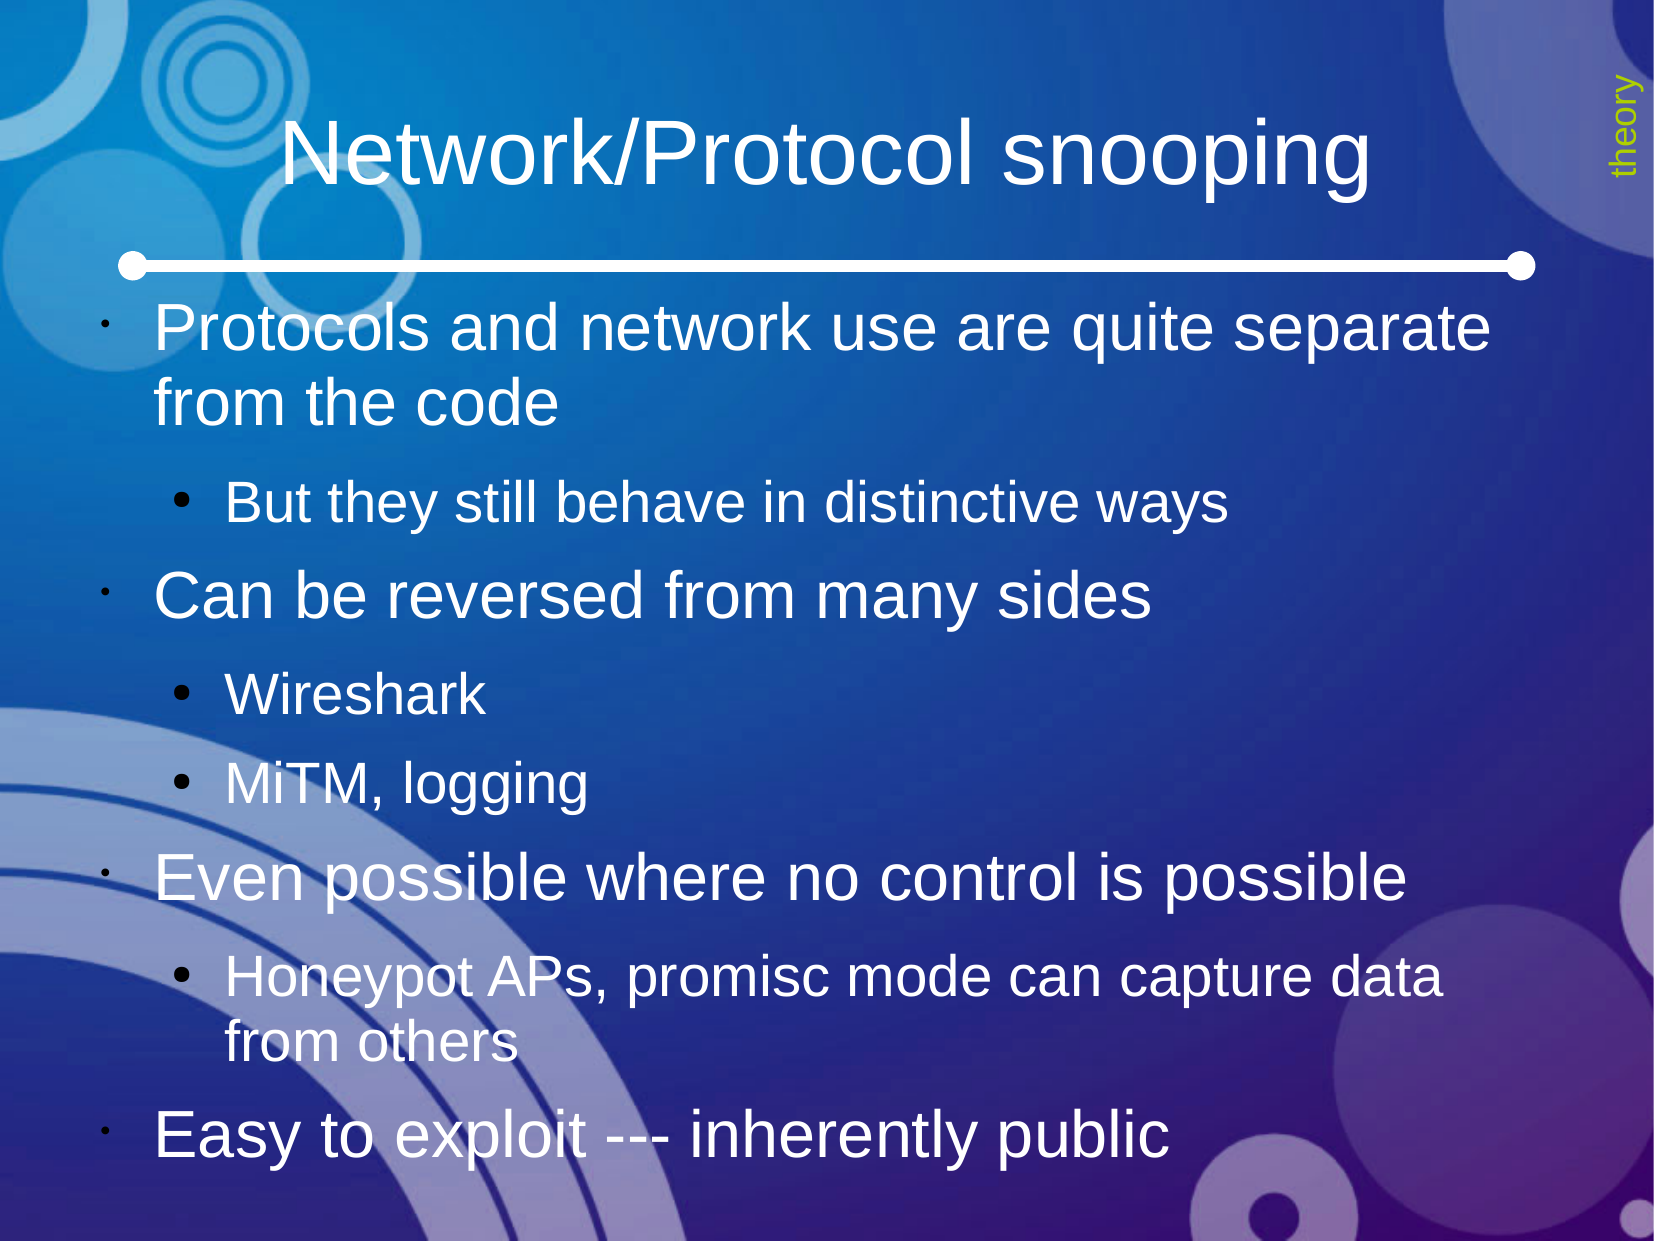

# Network/Protocol snooping
Protocols and network use are quite separate from the code
But they still behave in distinctive ways
Can be reversed from many sides
Wireshark
MiTM, logging
Even possible where no control is possible
Honeypot APs, promisc mode can capture data from others
Easy to exploit --- inherently public